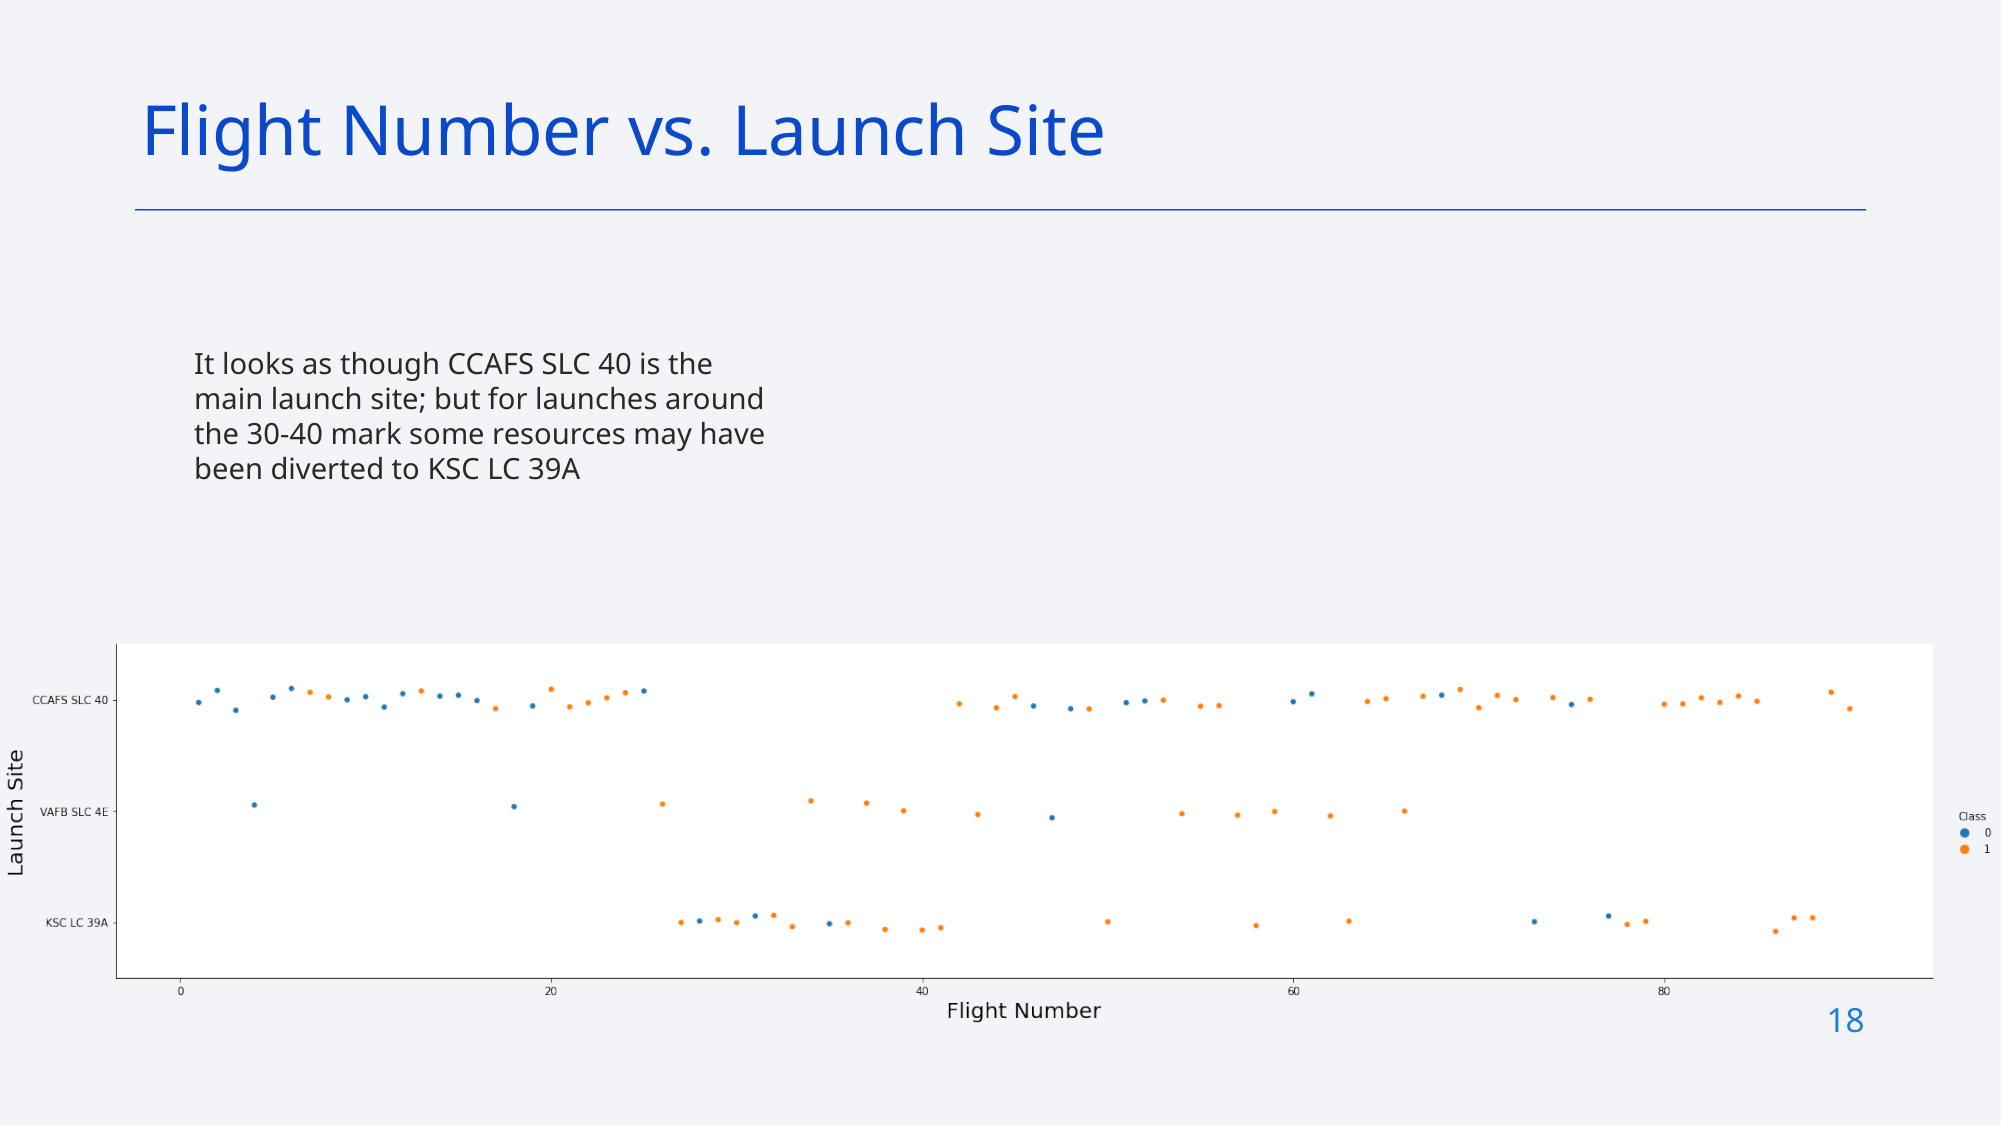

Flight Number vs. Launch Site
# It looks as though CCAFS SLC 40 is the main launch site; but for launches around the 30-40 mark some resources may have been diverted to KSC LC 39A